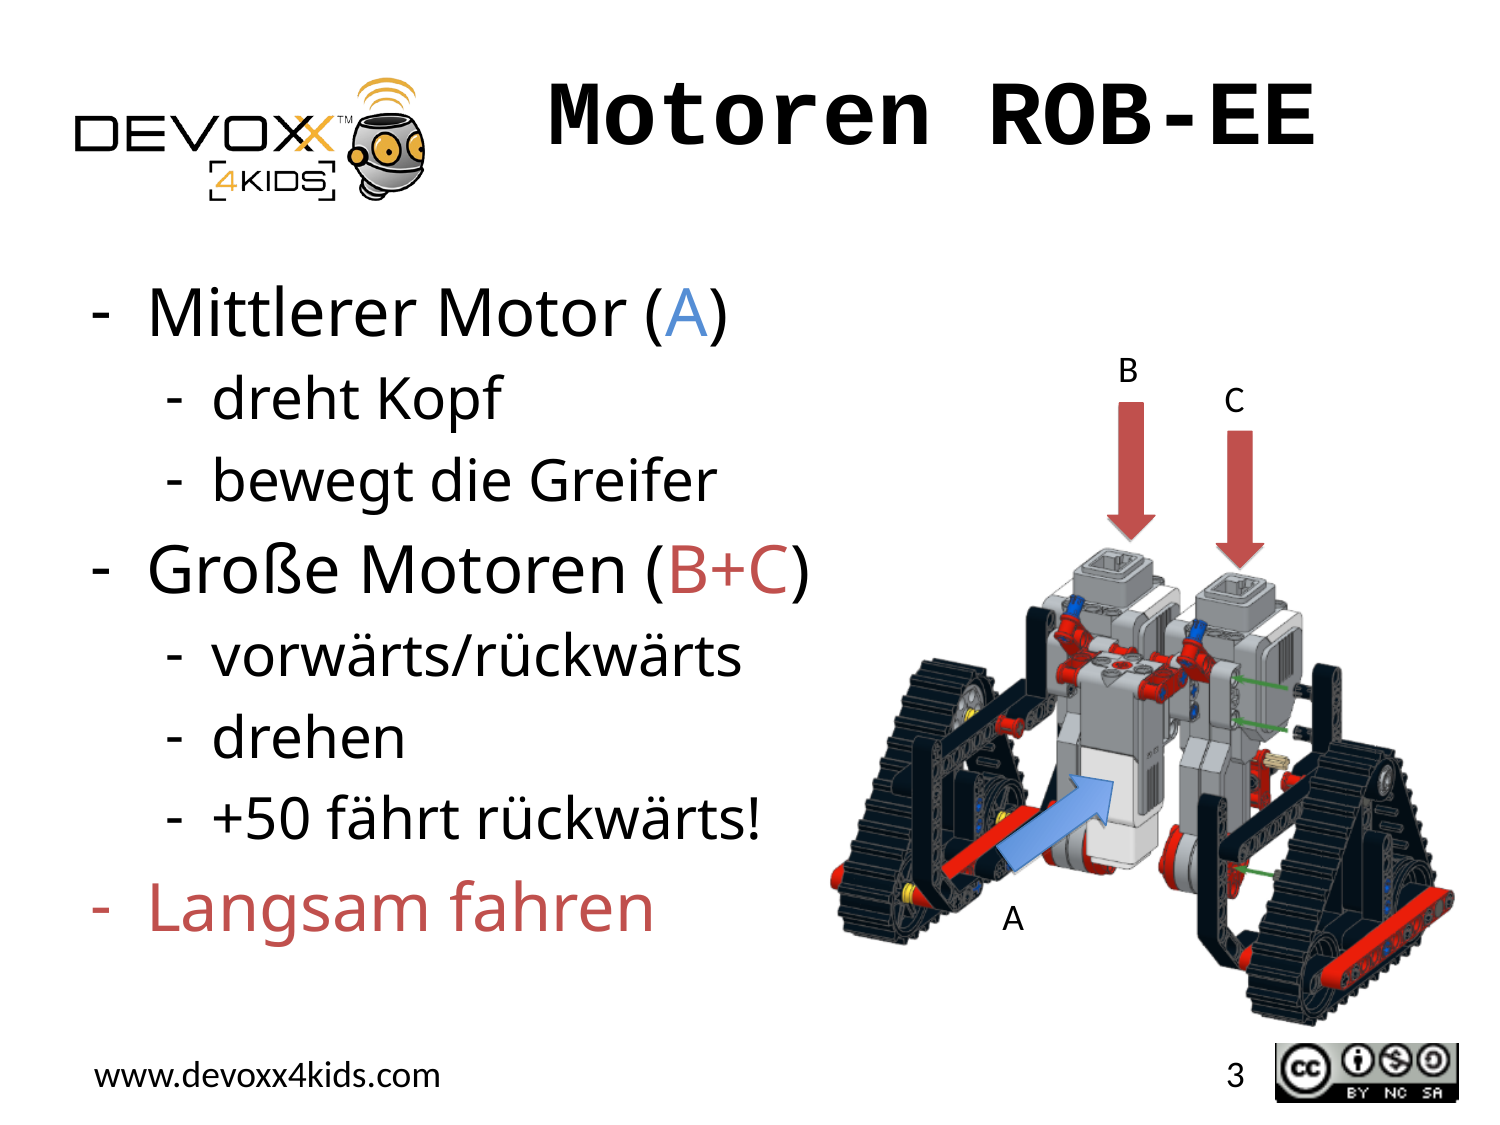

# Motoren ROB-EE
Mittlerer Motor (A)
dreht Kopf
bewegt die Greifer
Große Motoren (B+C)
vorwärts/rückwärts
drehen
+50 fährt rückwärts!
Langsam fahren
B
C
A